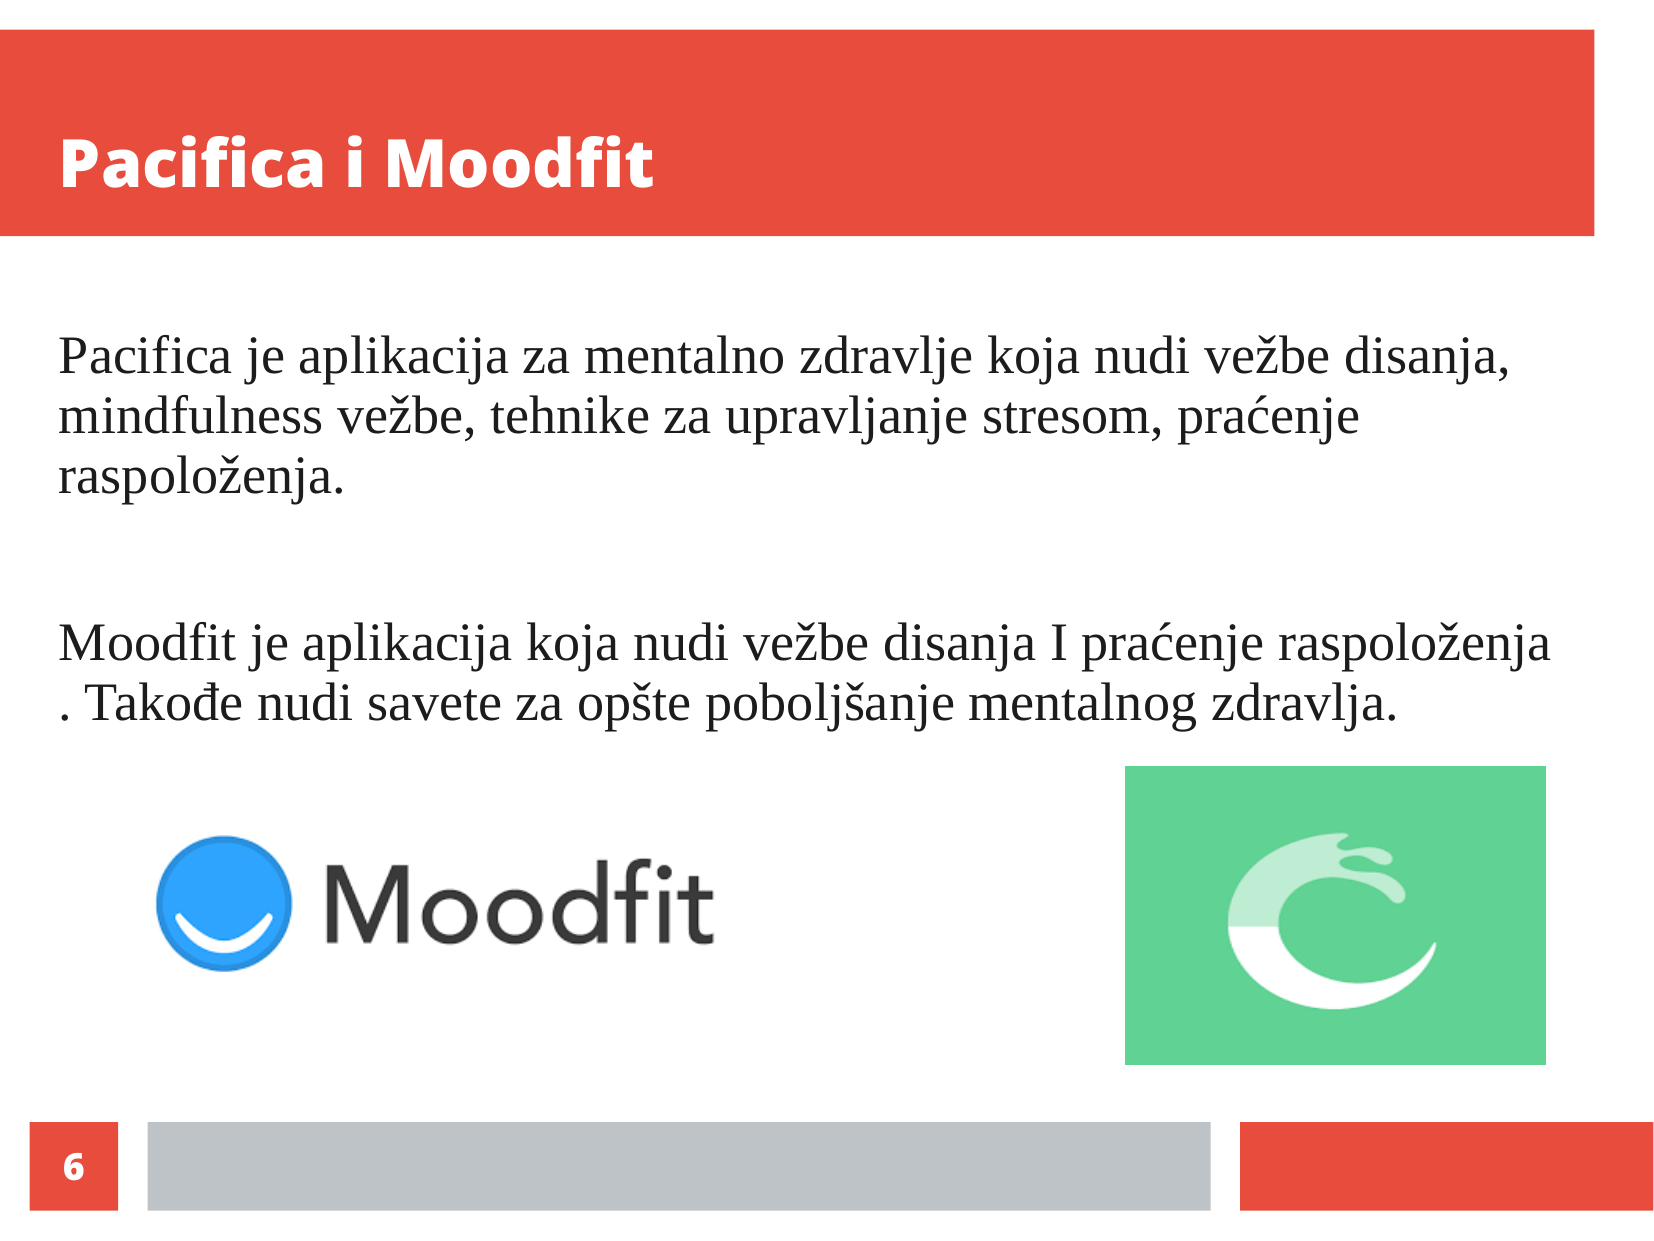

# Pacifica i Moodfit
Pacifica je aplikacija za mentalno zdravlje koja nudi vežbe disanja, mindfulness vežbe, tehnike za upravljanje stresom, praćenje raspoloženja.
Moodfit je aplikacija koja nudi vežbe disanja I praćenje raspoloženja . Takođe nudi savete za opšte poboljšanje mentalnog zdravlja.
6